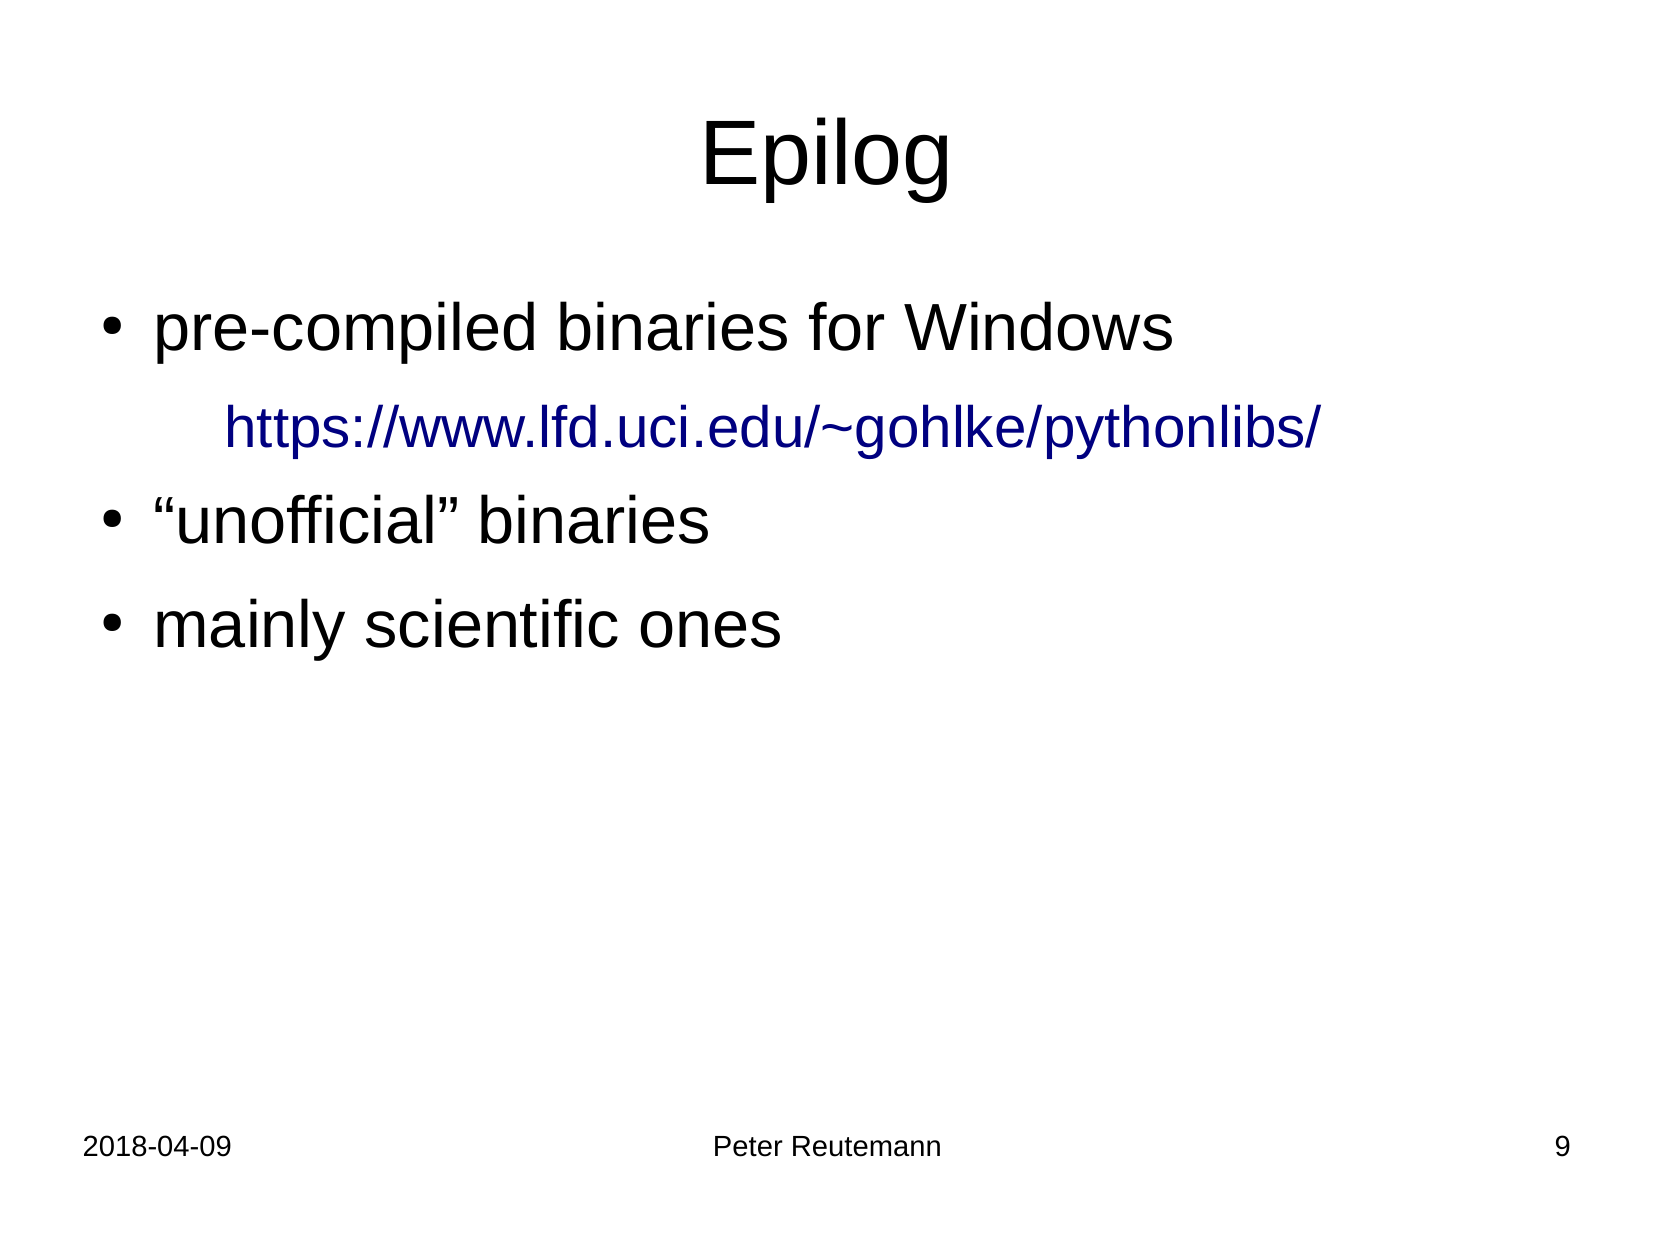

# Epilog
pre-compiled binaries for Windows
https://www.lfd.uci.edu/~gohlke/pythonlibs/
“unofficial” binaries
mainly scientific ones
2018-04-09
Peter Reutemann
9